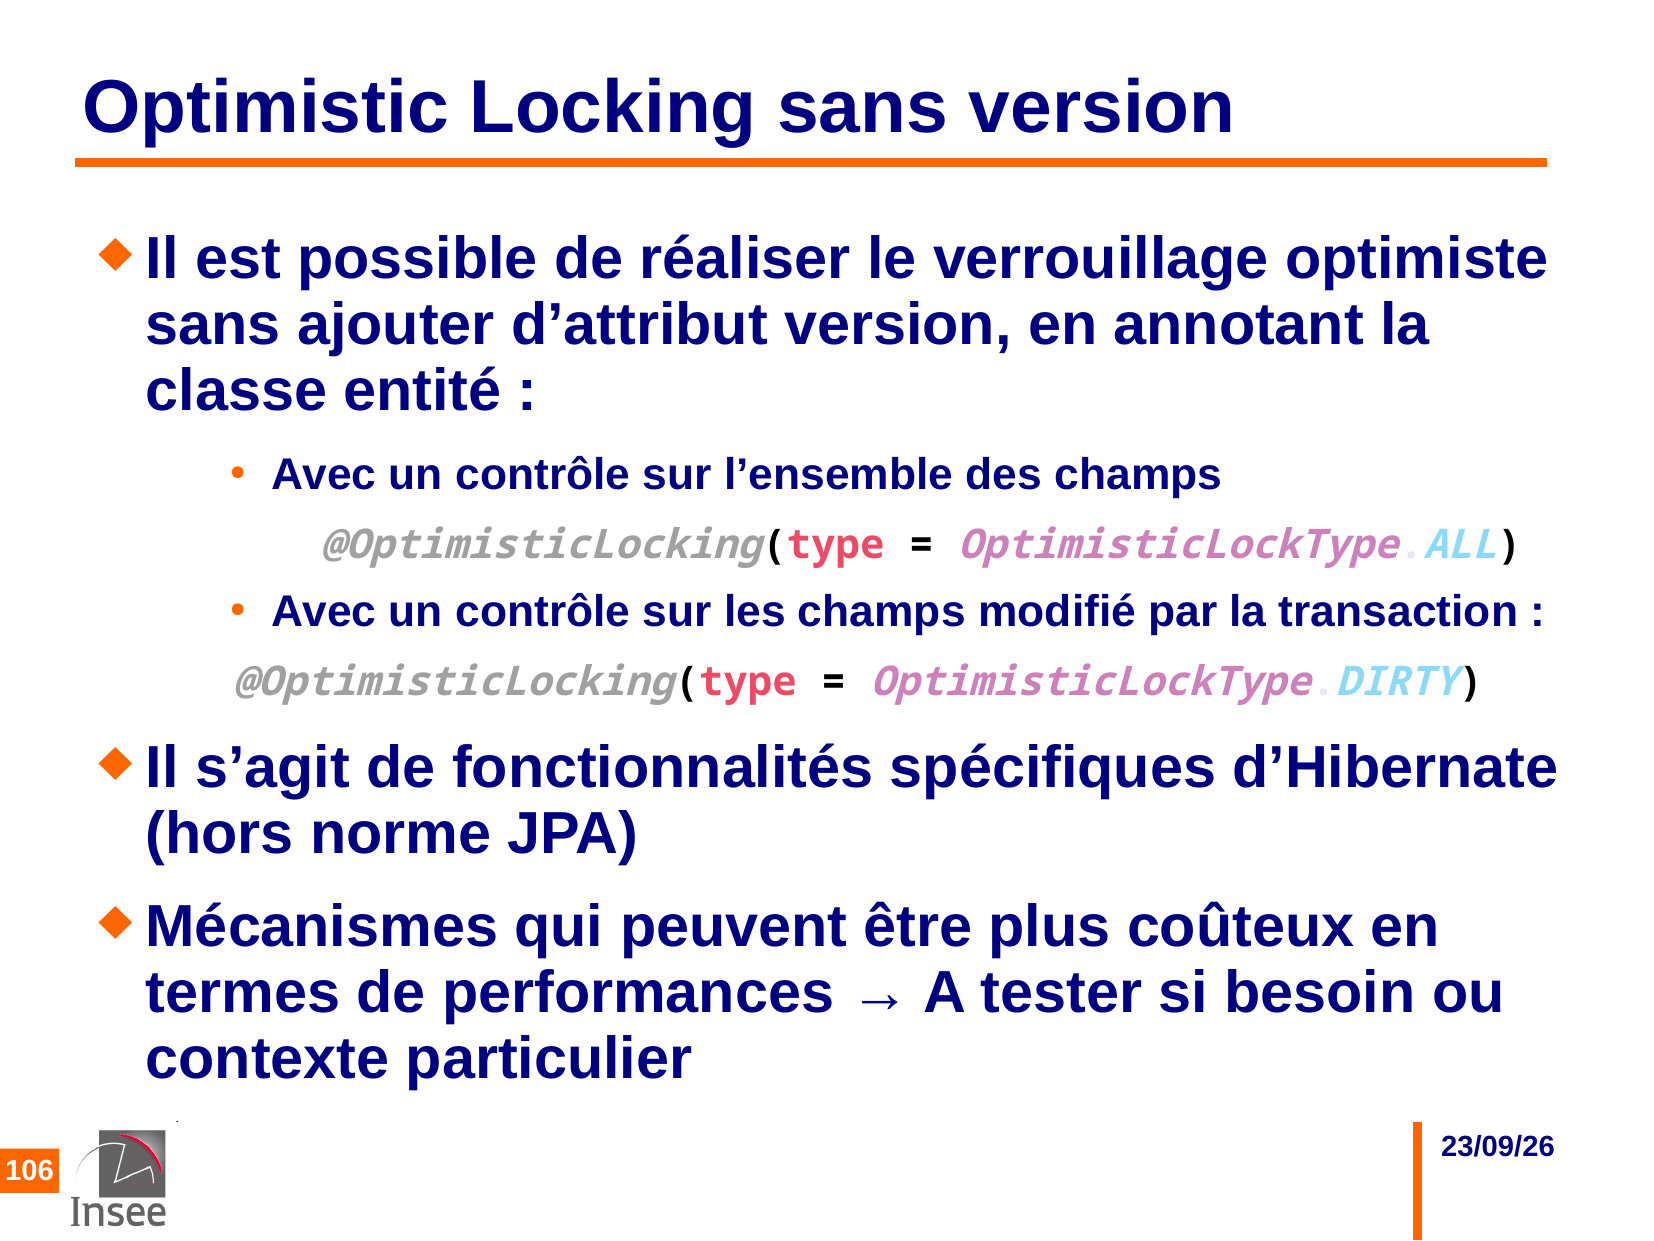

# Optimistic Locking sans version
Il est possible de réaliser le verrouillage optimiste sans ajouter d’attribut version, en annotant la classe entité :
Avec un contrôle sur l’ensemble des champs
@OptimisticLocking(type = OptimisticLockType.ALL)
Avec un contrôle sur les champs modifié par la transaction :
@OptimisticLocking(type = OptimisticLockType.DIRTY)
Il s’agit de fonctionnalités spécifiques d’Hibernate (hors norme JPA)
Mécanismes qui peuvent être plus coûteux en termes de performances → A tester si besoin ou contexte particulier
106